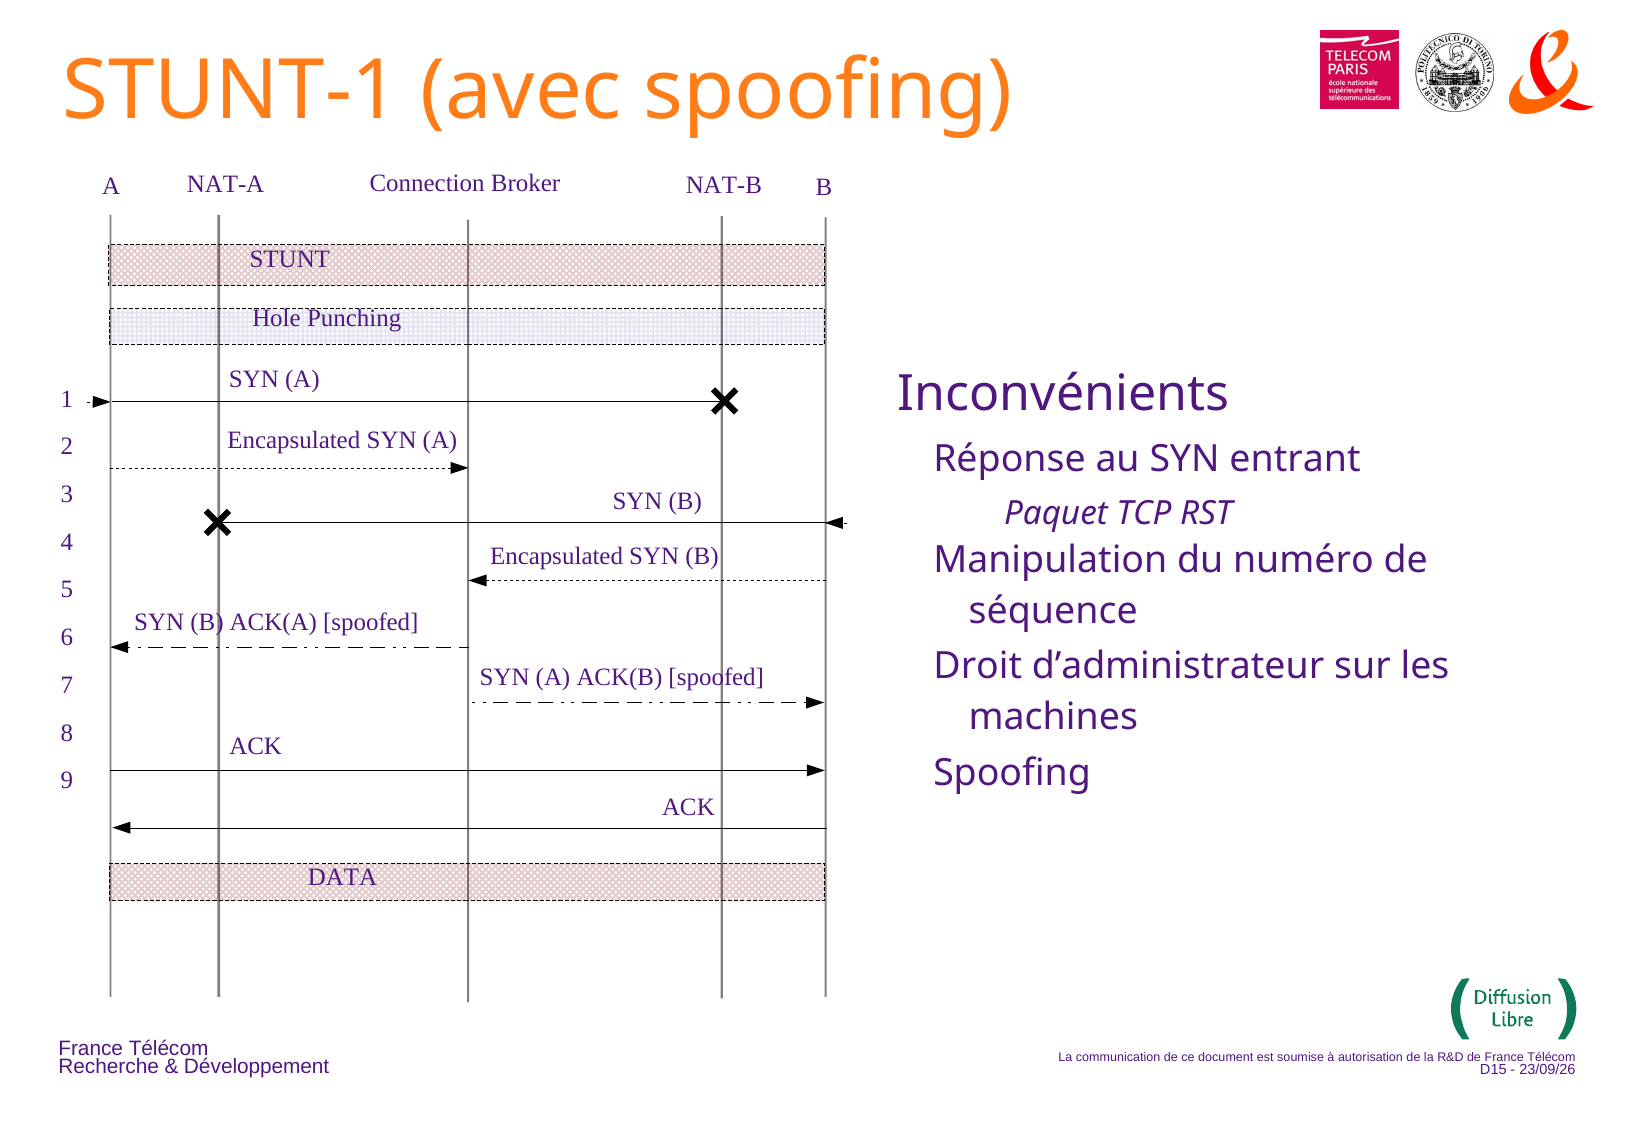

# STUNT-1 (avec spoofing)
Connection Broker
NAT-A
NAT-B
A
B
STUNT
Hole Punching
Inconvénients
Réponse au SYN entrant
Paquet TCP RST
Manipulation du numéro de séquence
Droit d’administrateur sur les machines
Spoofing
SYN (A)
1
2
3
4
5
6
7
8
9
Encapsulated SYN (A)
SYN (B)
Encapsulated SYN (B)
SYN (B) ACK(A) [spoofed]
SYN (A) ACK(B) [spoofed]
ACK
ACK
DATA